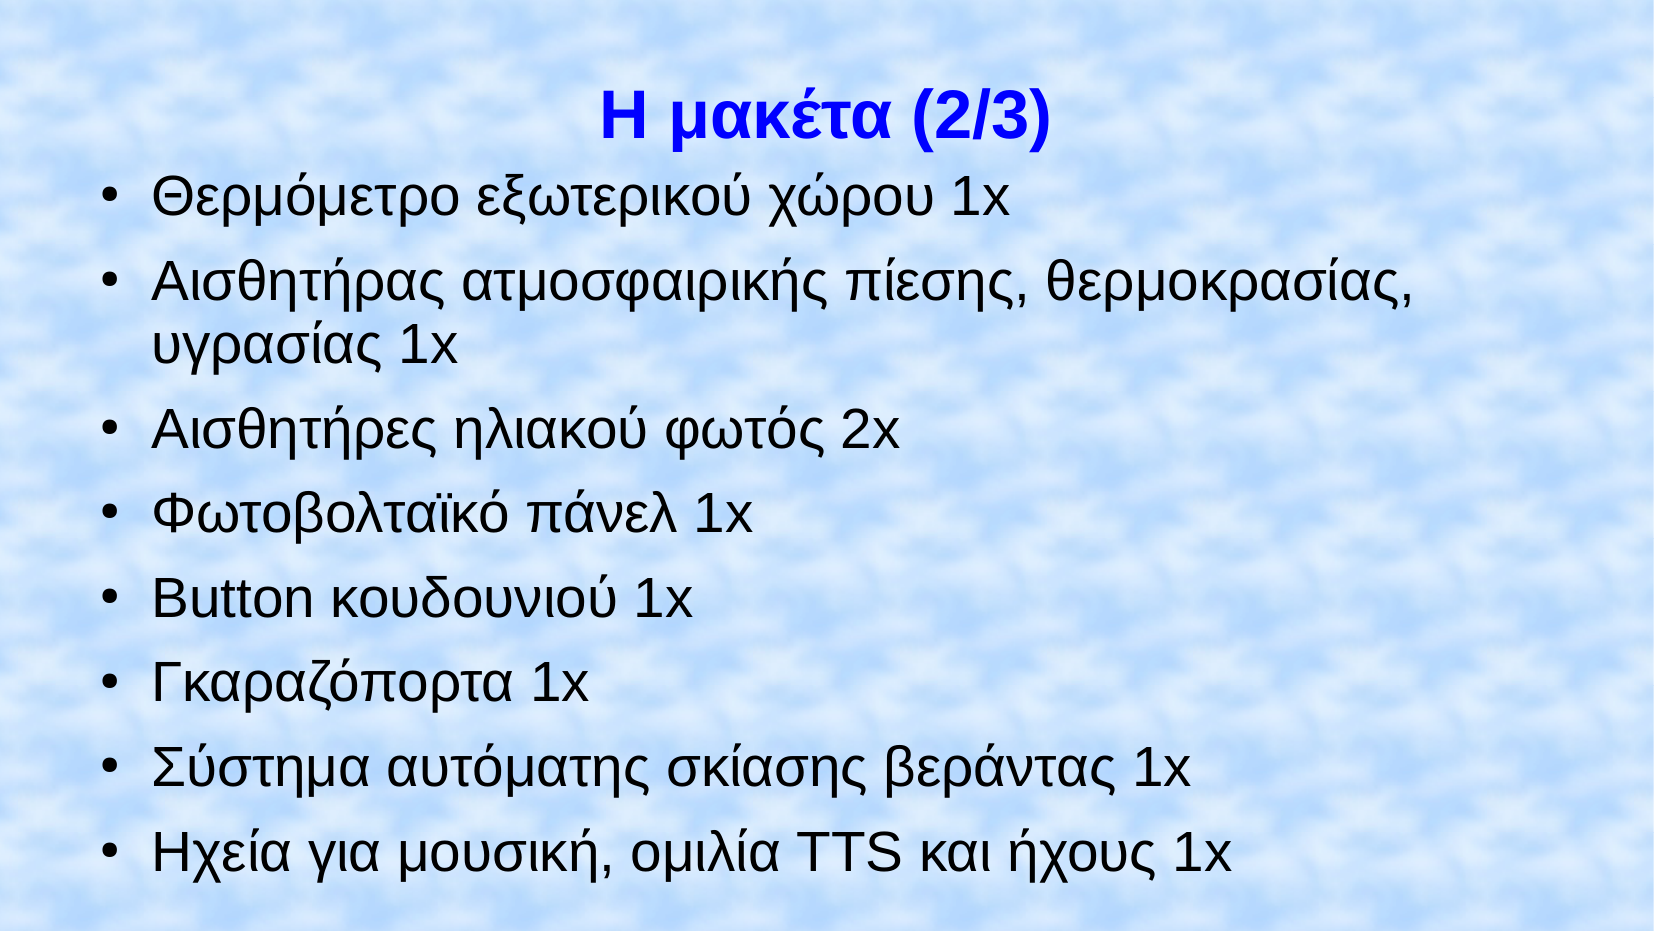

# Η μακέτα (2/3)
Θερμόμετρο εξωτερικού χώρου 1x
Αισθητήρας ατμοσφαιρικής πίεσης, θερμοκρασίας, υγρασίας 1x
Αισθητήρες ηλιακού φωτός 2x
Φωτοβολταϊκό πάνελ 1x
Button κουδουνιού 1x
Γκαραζόπορτα 1x
Σύστημα αυτόματης σκίασης βεράντας 1x
Ηχεία για μουσική, ομιλία TTS και ήχους 1x